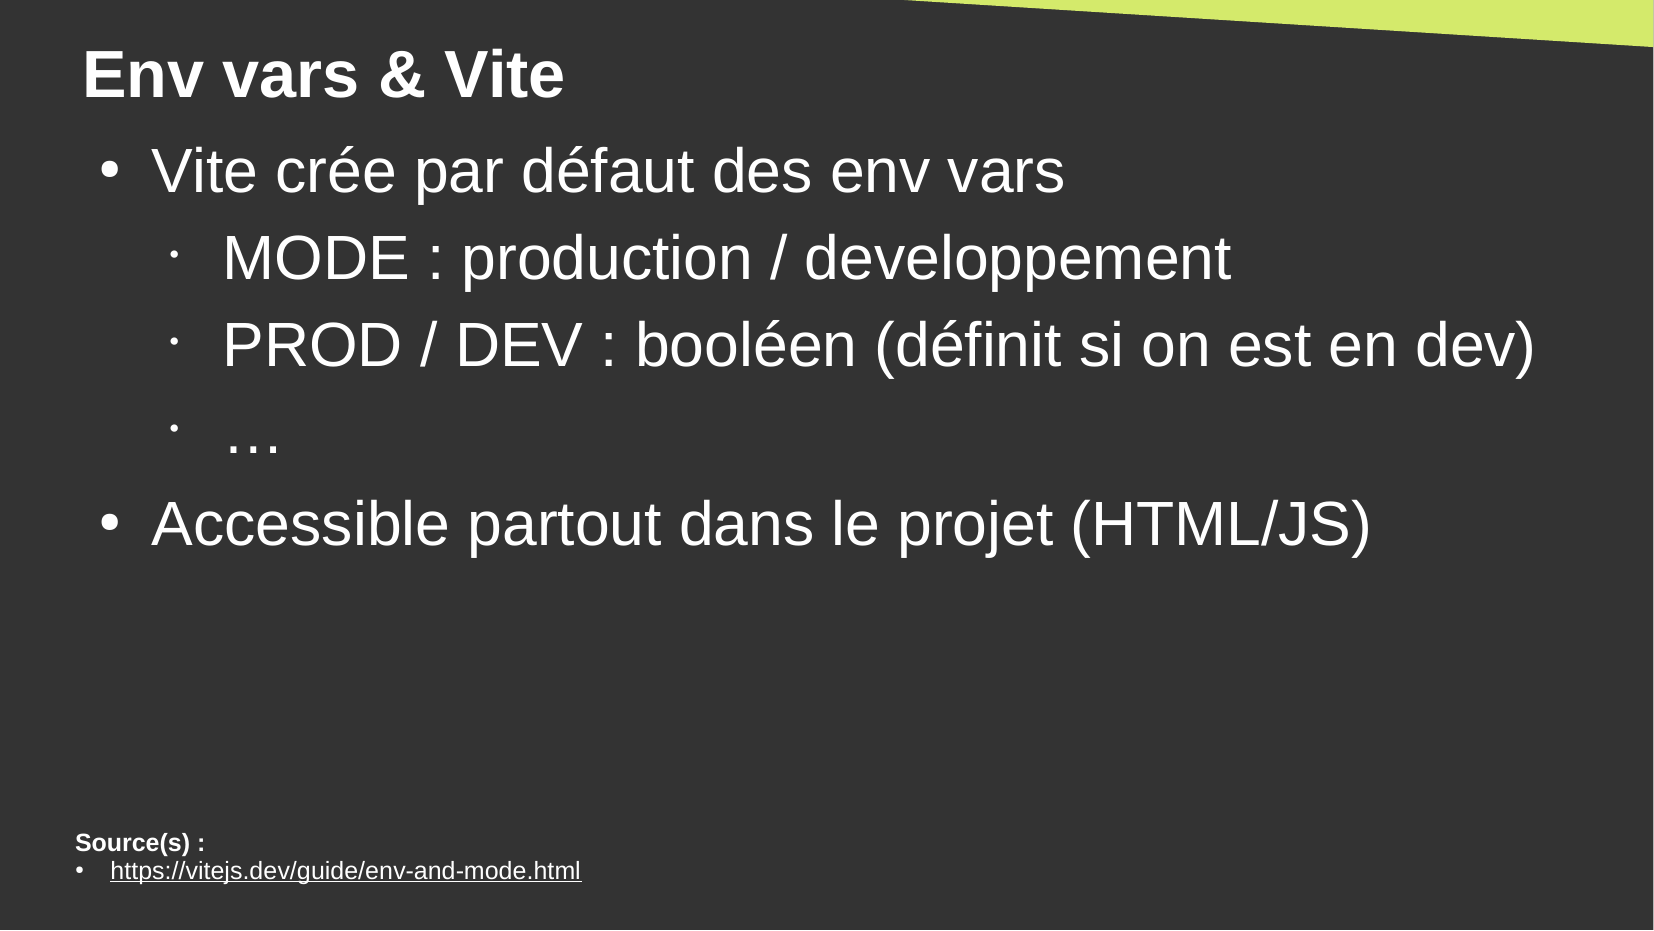

# Env vars & Vite
Vite crée par défaut des env vars
MODE : production / developpement
PROD / DEV : booléen (définit si on est en dev)
…
Accessible partout dans le projet (HTML/JS)
Source(s) :
https://vitejs.dev/guide/env-and-mode.html